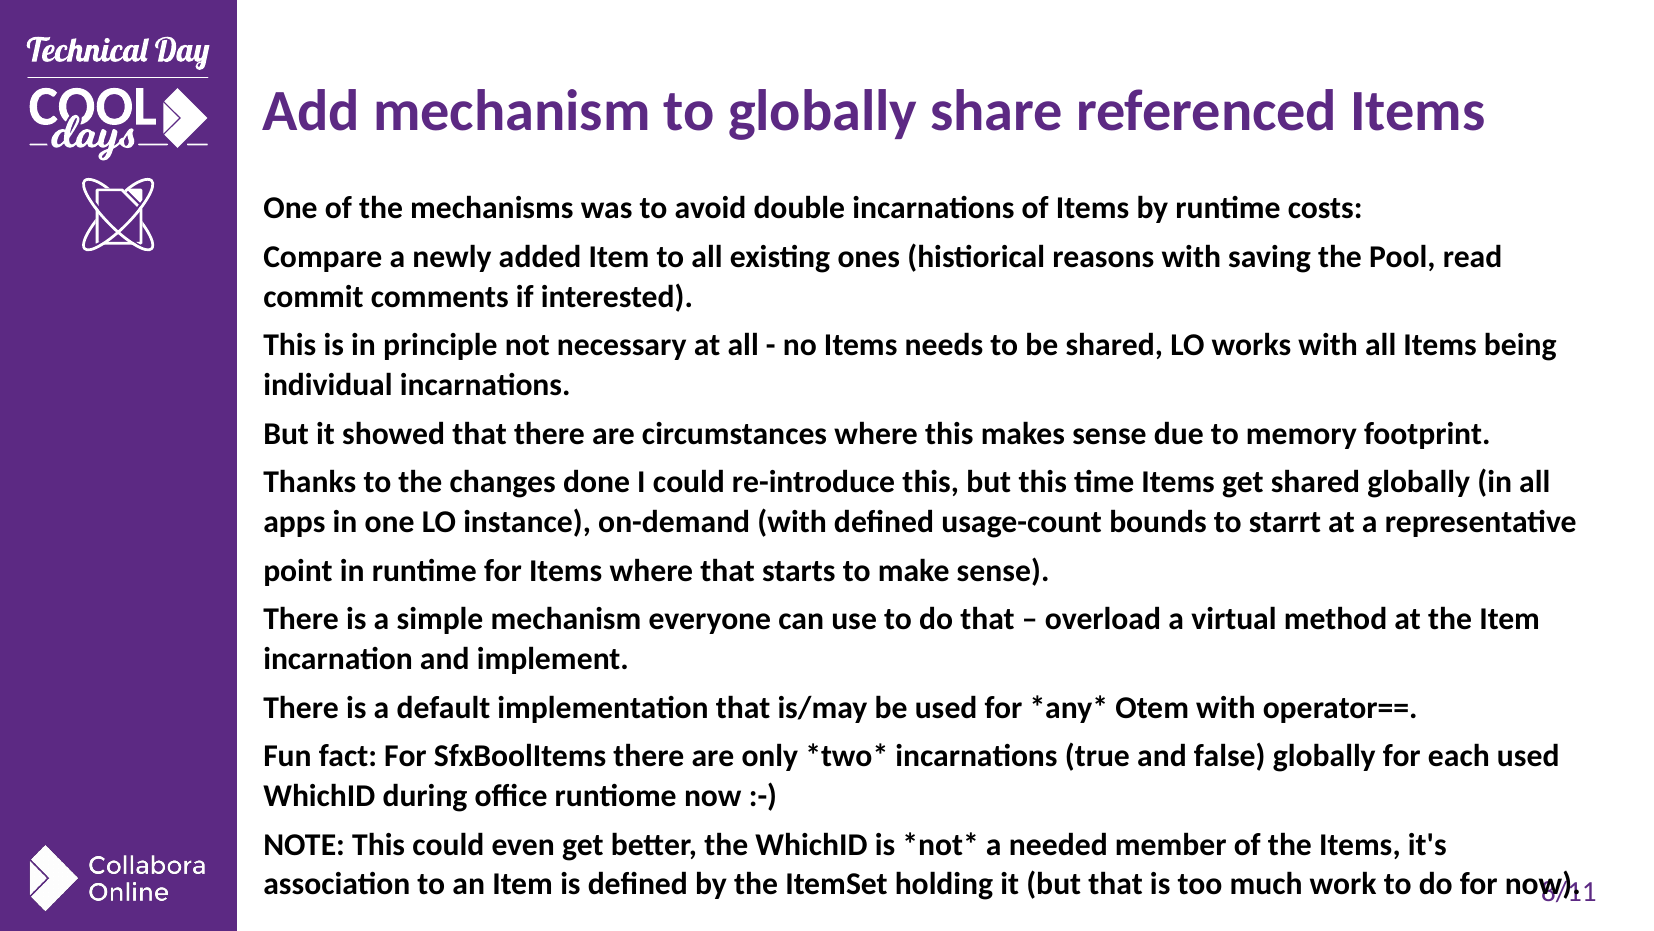

# Add mechanism to globally share referenced Items
One of the mechanisms was to avoid double incarnations of Items by runtime costs:
Compare a newly added Item to all existing ones (histiorical reasons with saving the Pool, read commit comments if interested).
This is in principle not necessary at all - no Items needs to be shared, LO works with all Items being individual incarnations.
But it showed that there are circumstances where this makes sense due to memory footprint.
Thanks to the changes done I could re-introduce this, but this time Items get shared globally (in all apps in one LO instance), on-demand (with defined usage-count bounds to starrt at a representative
point in runtime for Items where that starts to make sense).
There is a simple mechanism everyone can use to do that – overload a virtual method at the Item incarnation and implement.
There is a default implementation that is/may be used for *any* Otem with operator==.
Fun fact: For SfxBoolItems there are only *two* incarnations (true and false) globally for each used WhichID during office runtiome now :-)
NOTE: This could even get better, the WhichID is *not* a needed member of the Items, it's association to an Item is defined by the ItemSet holding it (but that is too much work to do for now).
8